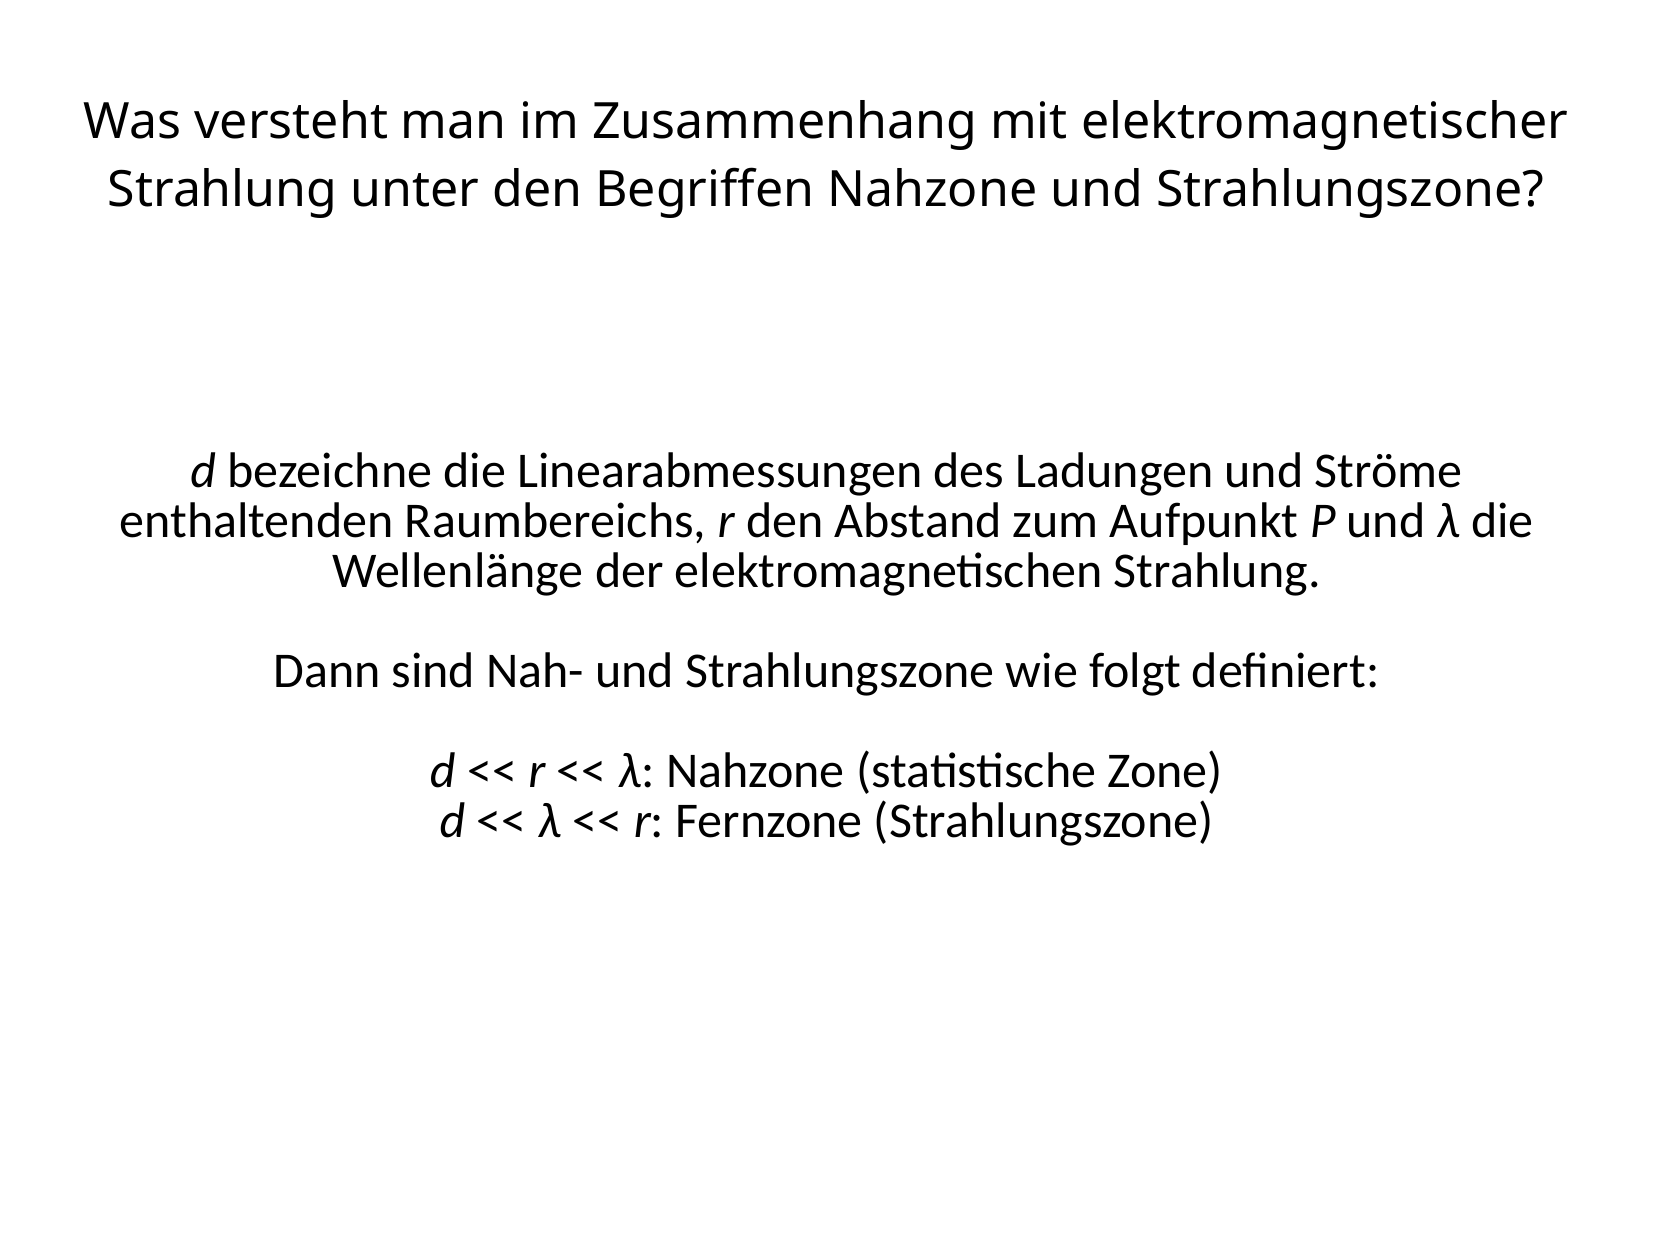

# Was versteht man im Zusammenhang mit elektromagnetischer Strahlung unter den Begriffen Nahzone und Strahlungszone?
d bezeichne die Linearabmessungen des Ladungen und Ströme enthaltenden Raumbereichs, r den Abstand zum Aufpunkt P und λ die Wellenlänge der elektromagnetischen Strahlung.
Dann sind Nah- und Strahlungszone wie folgt definiert:
d << r << λ: Nahzone (statistische Zone)
d << λ << r: Fernzone (Strahlungszone)